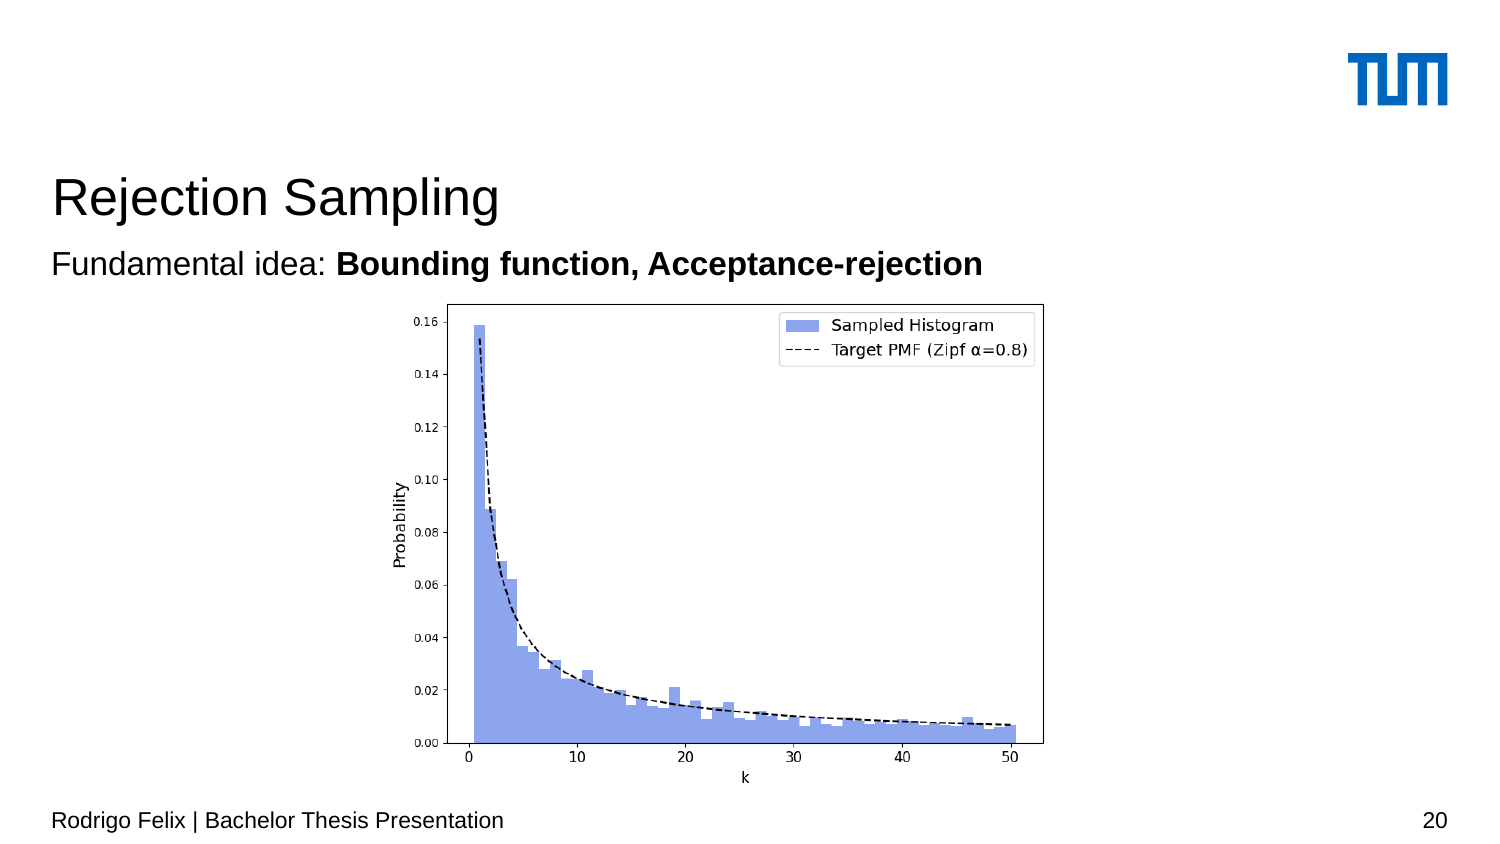

# Rejection Sampling
Fundamental idea: Bounding function, Acceptance-rejection
Rodrigo Felix | Bachelor Thesis Presentation
20